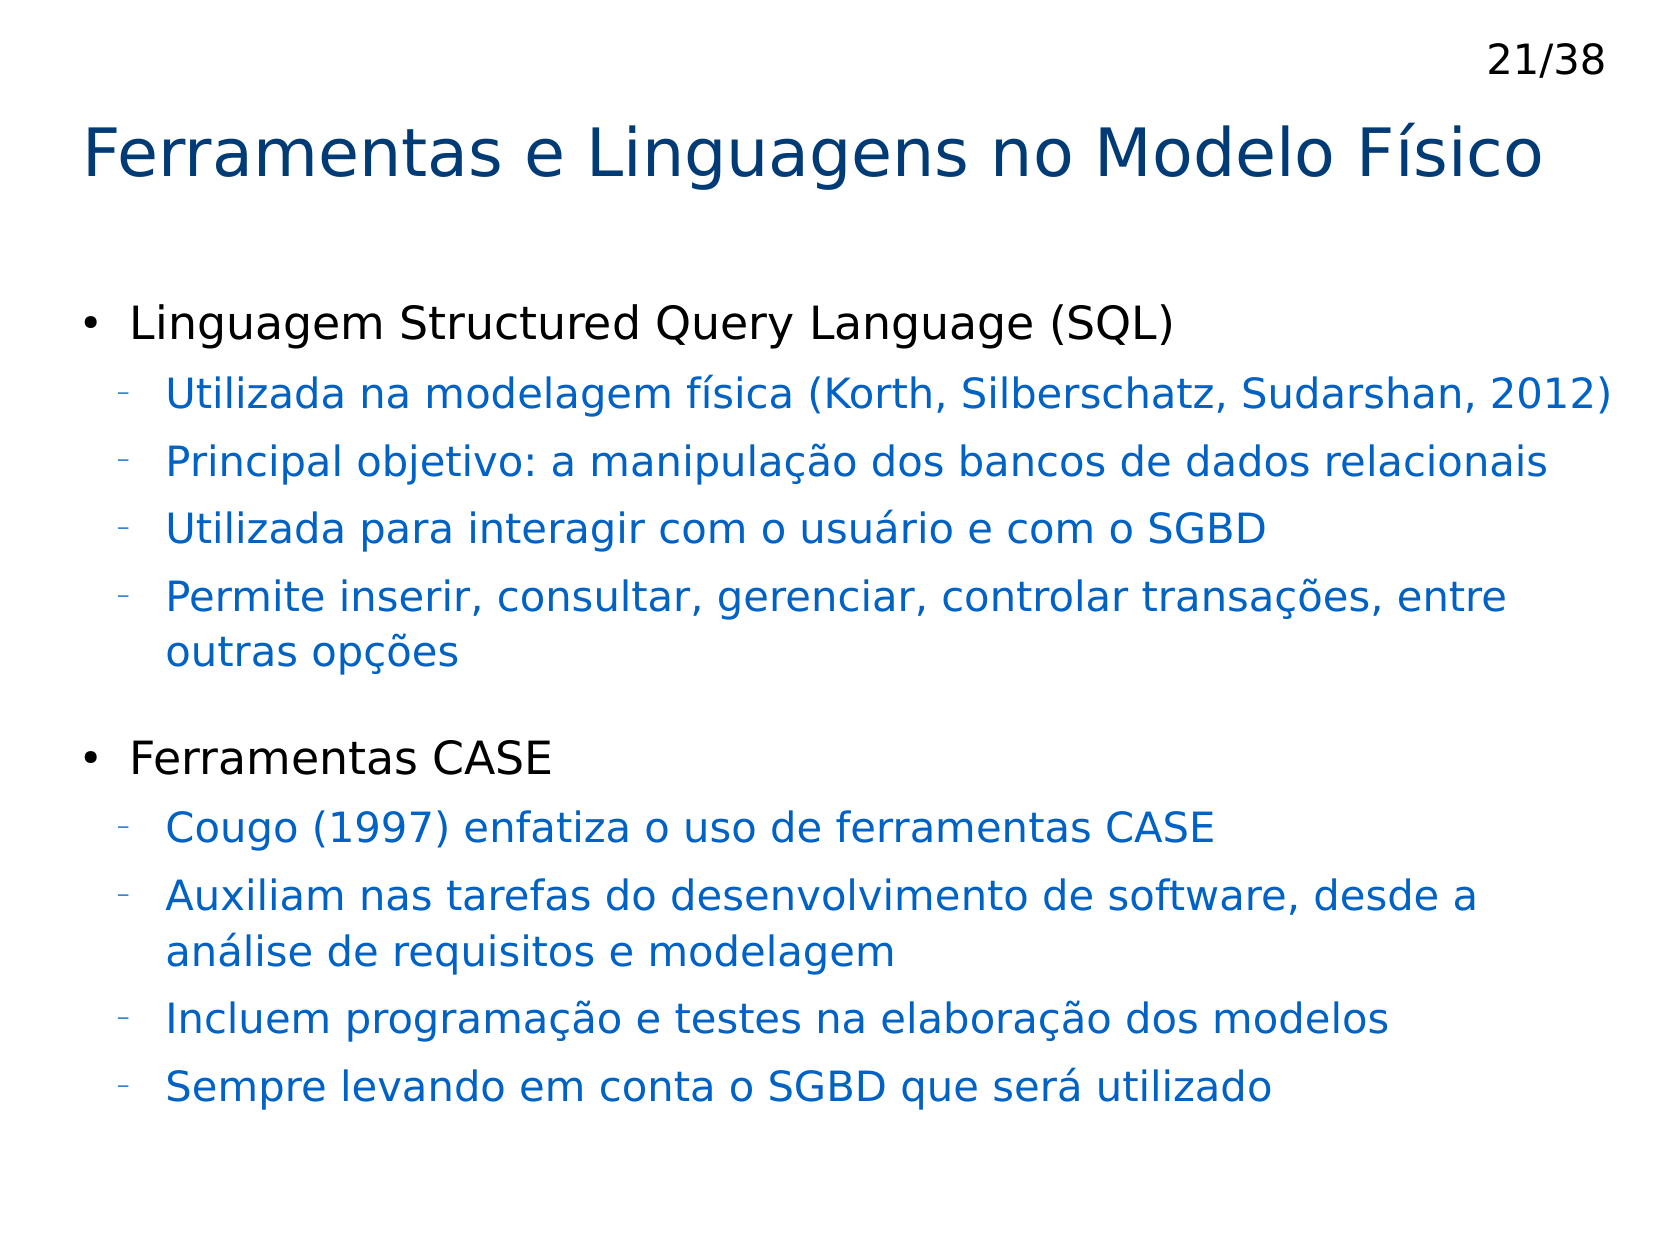

21
# Ferramentas e Linguagens no Modelo Físico
Linguagem Structured Query Language (SQL)
Utilizada na modelagem física (Korth, Silberschatz, Sudarshan, 2012)
Principal objetivo: a manipulação dos bancos de dados relacionais
Utilizada para interagir com o usuário e com o SGBD
Permite inserir, consultar, gerenciar, controlar transações, entre outras opções
Ferramentas CASE
Cougo (1997) enfatiza o uso de ferramentas CASE
Auxiliam nas tarefas do desenvolvimento de software, desde a análise de requisitos e modelagem
Incluem programação e testes na elaboração dos modelos
Sempre levando em conta o SGBD que será utilizado